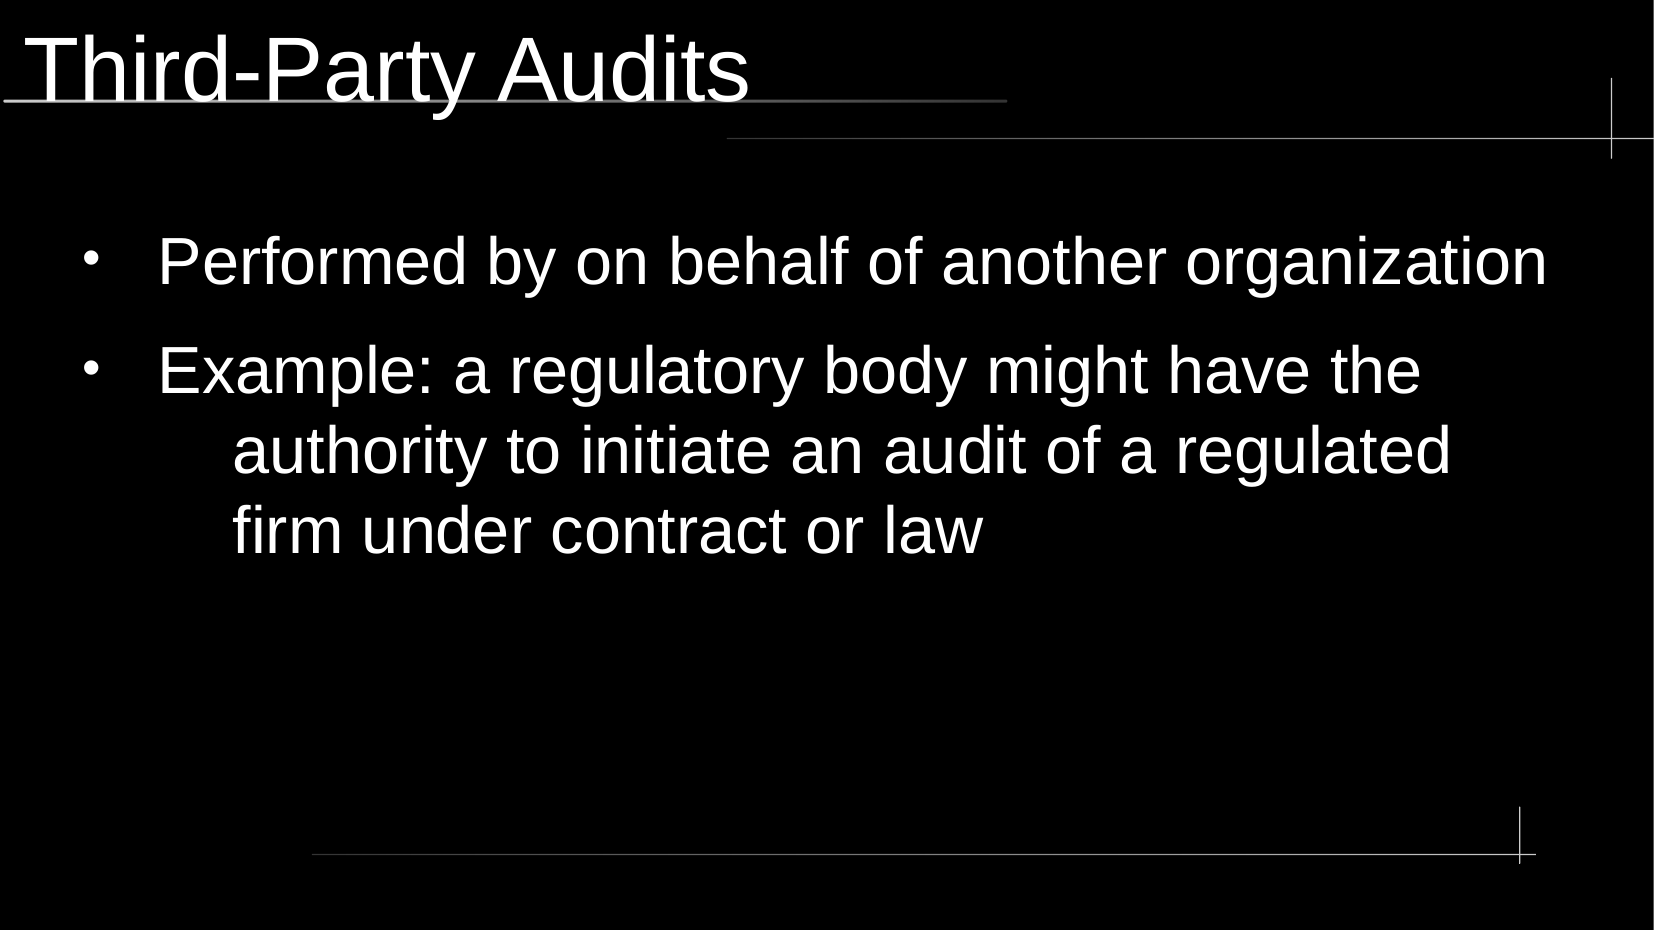

# Third-Party Audits
Performed by on behalf of another organization
Example: a regulatory body might have the authority to initiate an audit of a regulated firm under contract or law